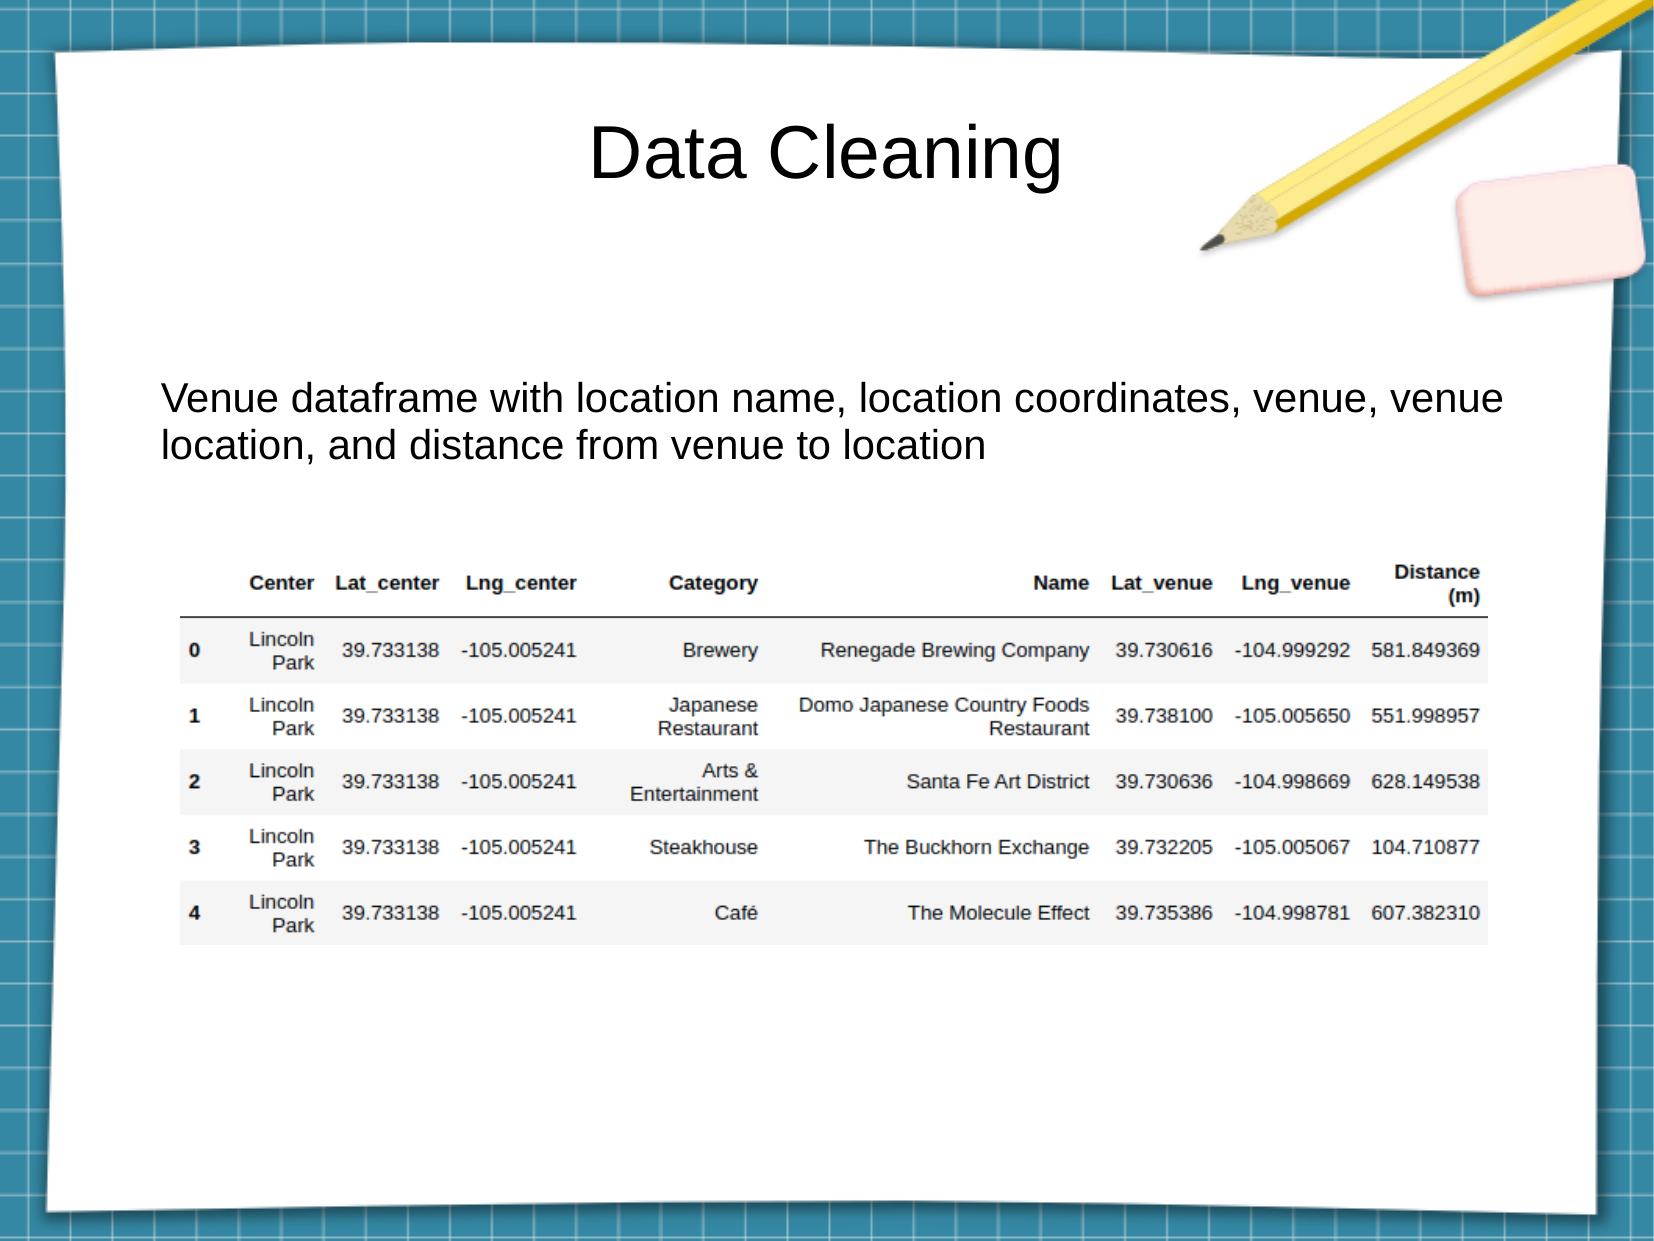

# Data Cleaning
Venue dataframe with location name, location coordinates, venue, venue location, and distance from venue to location